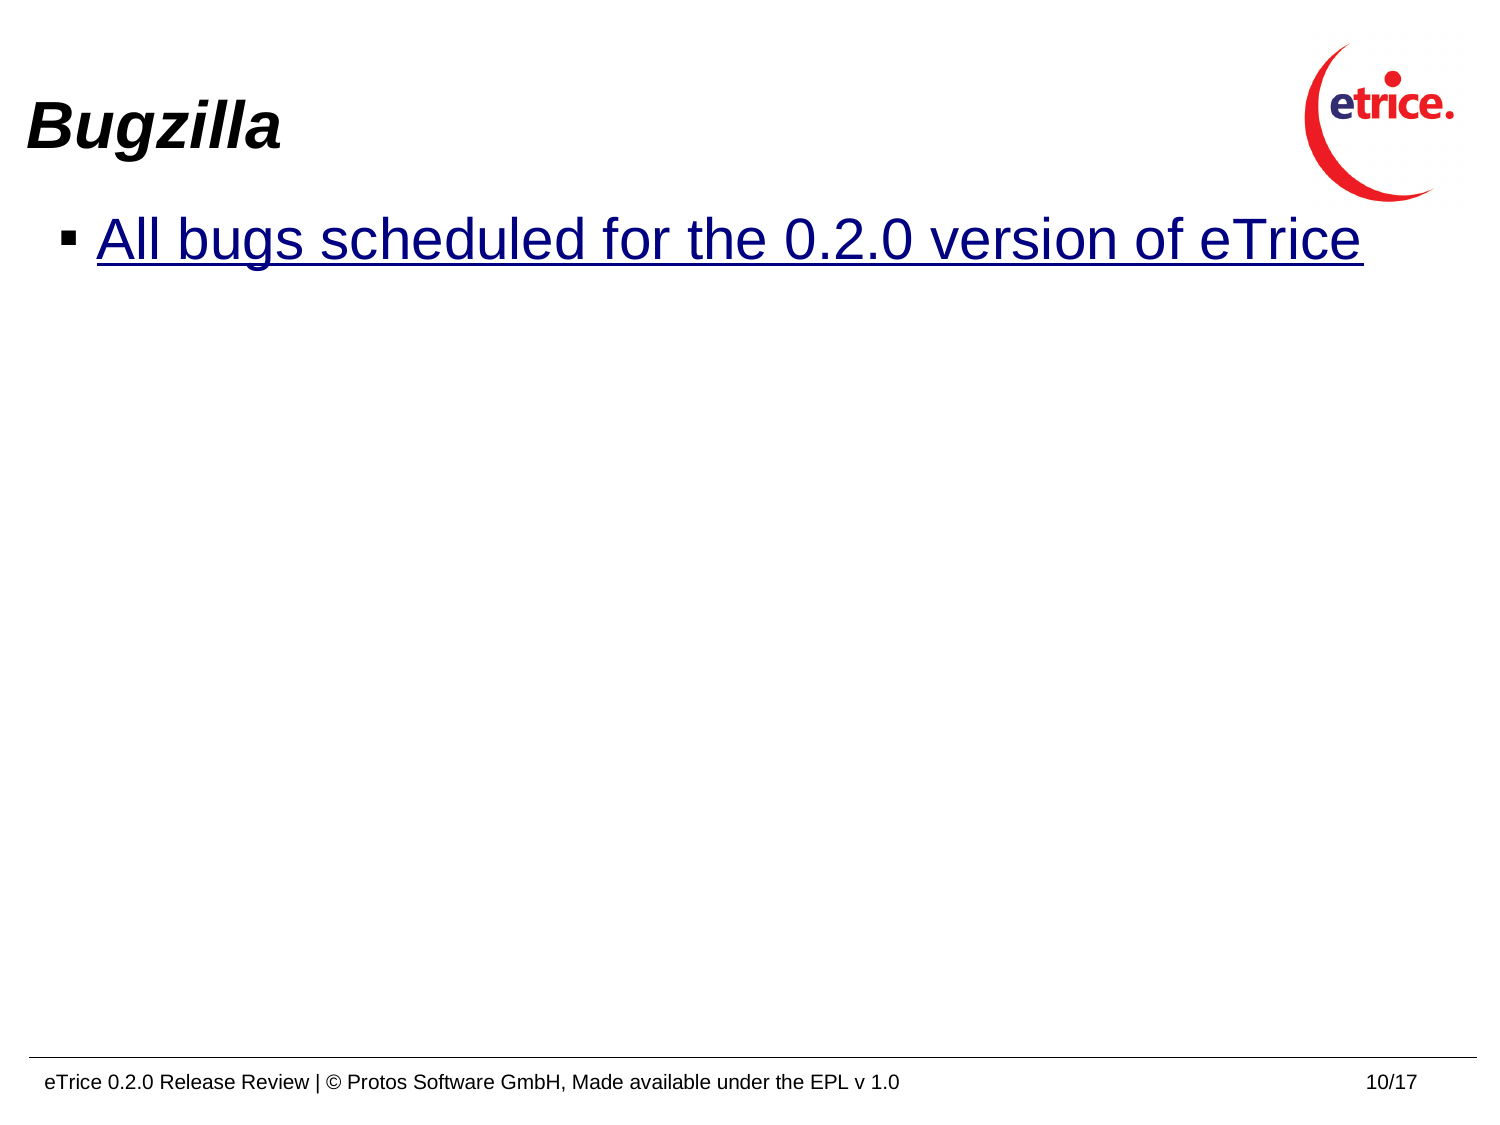

# Bugzilla
All bugs scheduled for the 0.2.0 version of eTrice